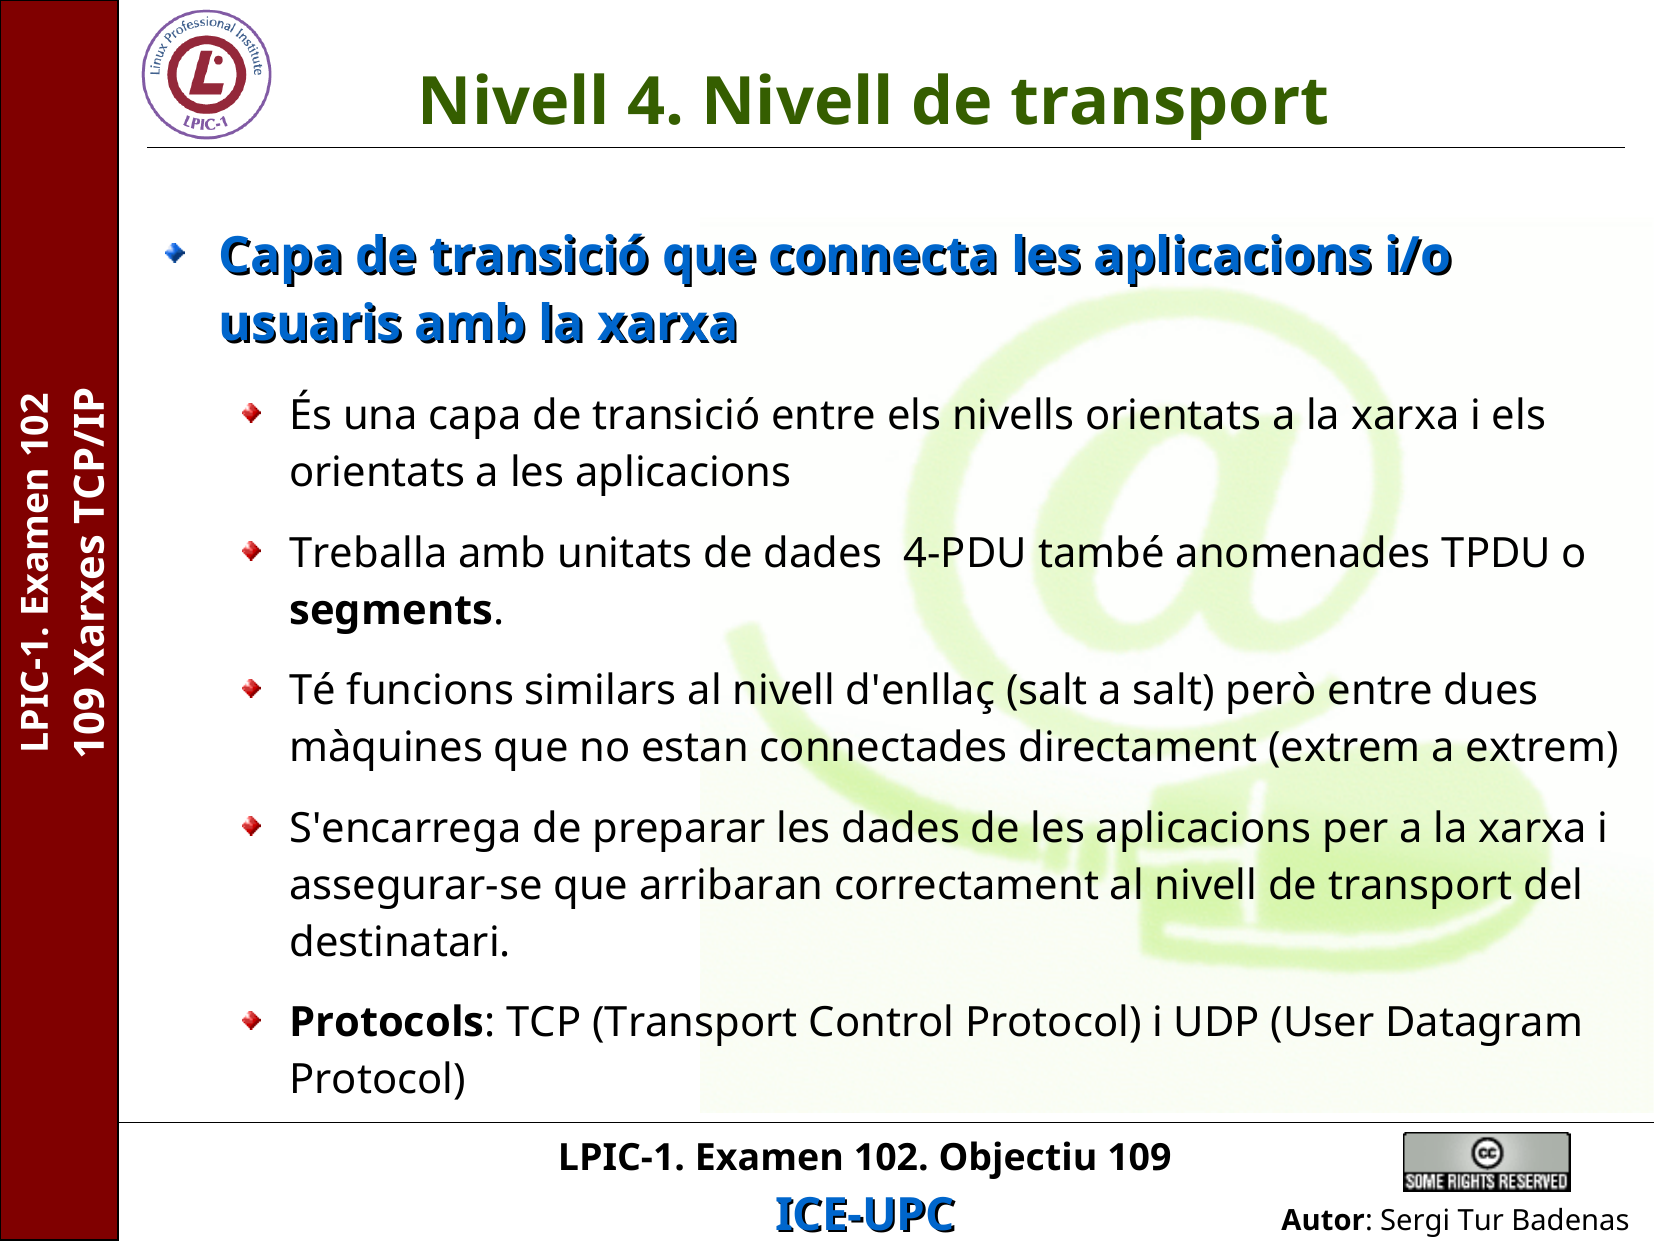

# Nivell 4. Nivell de transport
Capa de transició que connecta les aplicacions i/o usuaris amb la xarxa
És una capa de transició entre els nivells orientats a la xarxa i els orientats a les aplicacions
Treballa amb unitats de dades 4-PDU també anomenades TPDU o segments.
Té funcions similars al nivell d'enllaç (salt a salt) però entre dues màquines que no estan connectades directament (extrem a extrem)
S'encarrega de preparar les dades de les aplicacions per a la xarxa i assegurar-se que arribaran correctament al nivell de transport del destinatari.
Protocols: TCP (Transport Control Protocol) i UDP (User Datagram Protocol)